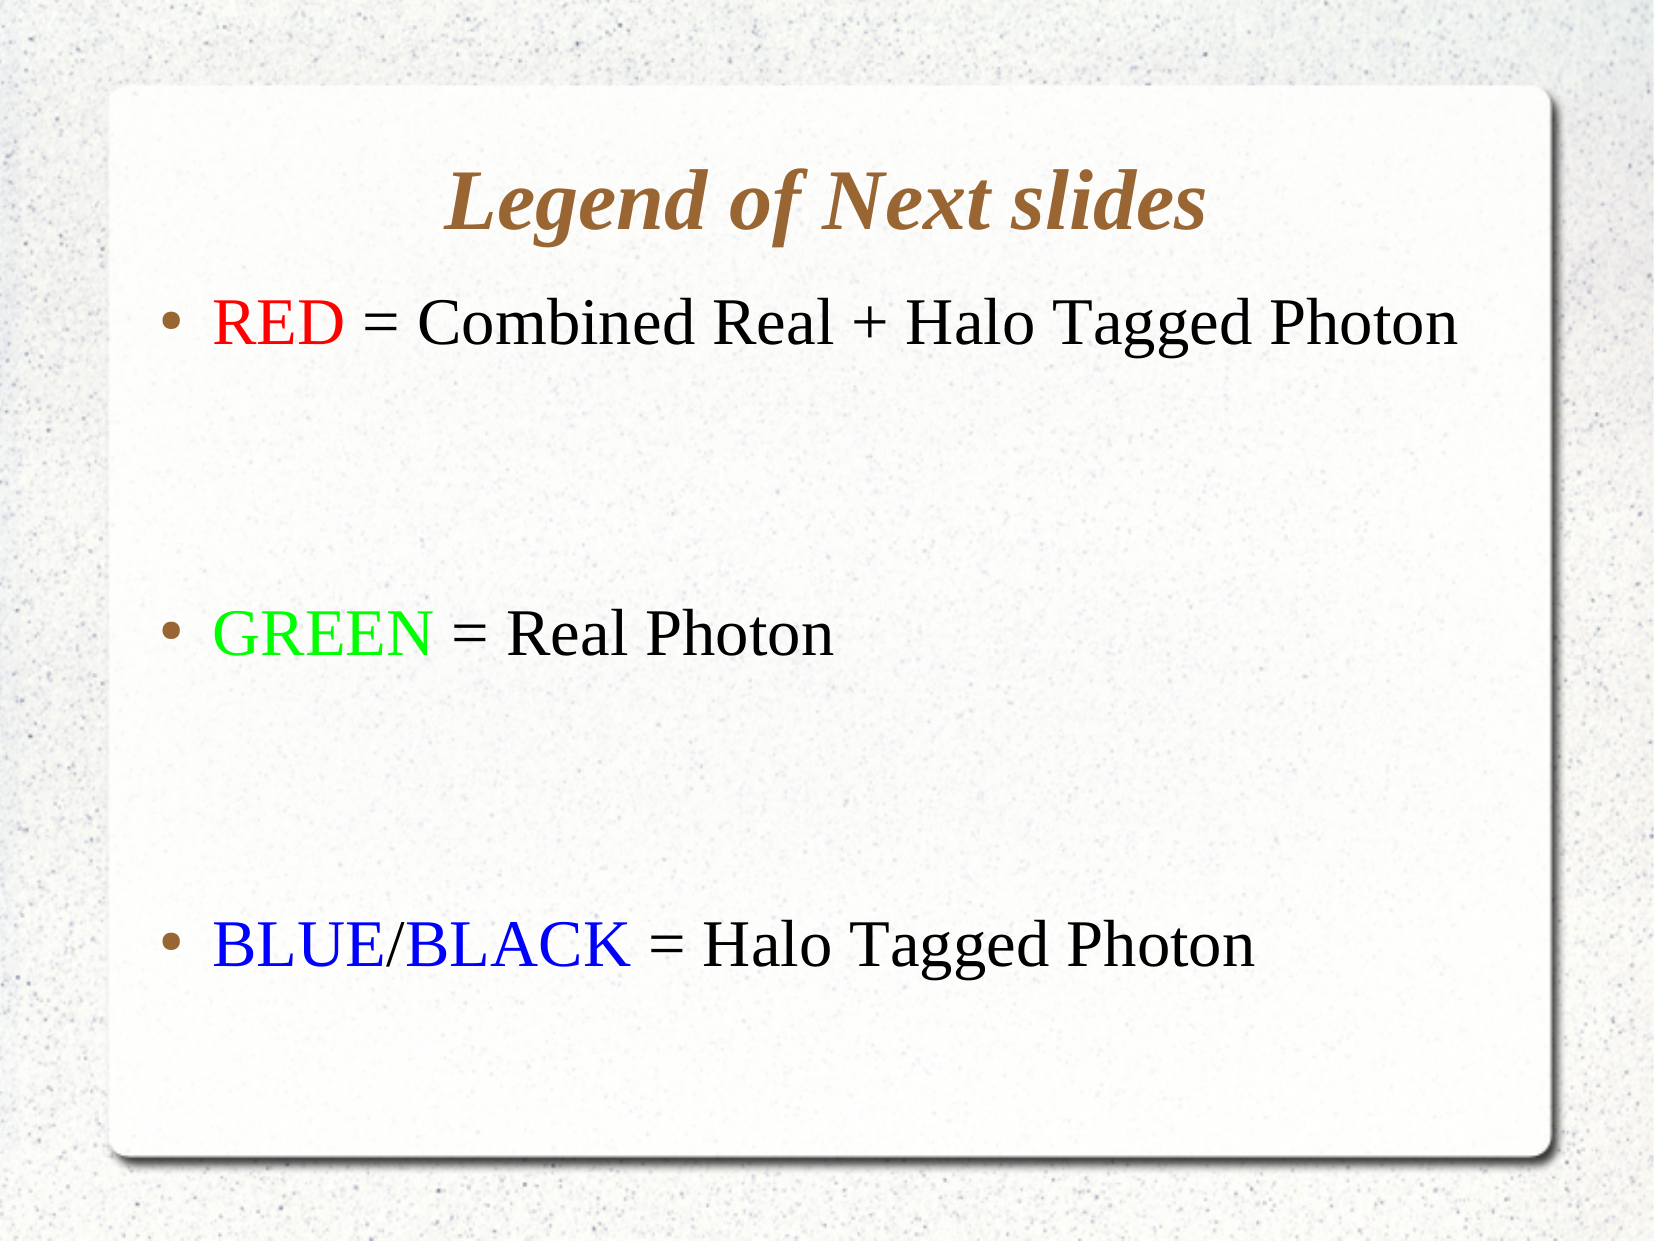

# Legend of Next slides
RED = Combined Real + Halo Tagged Photon
GREEN = Real Photon
BLUE/BLACK = Halo Tagged Photon